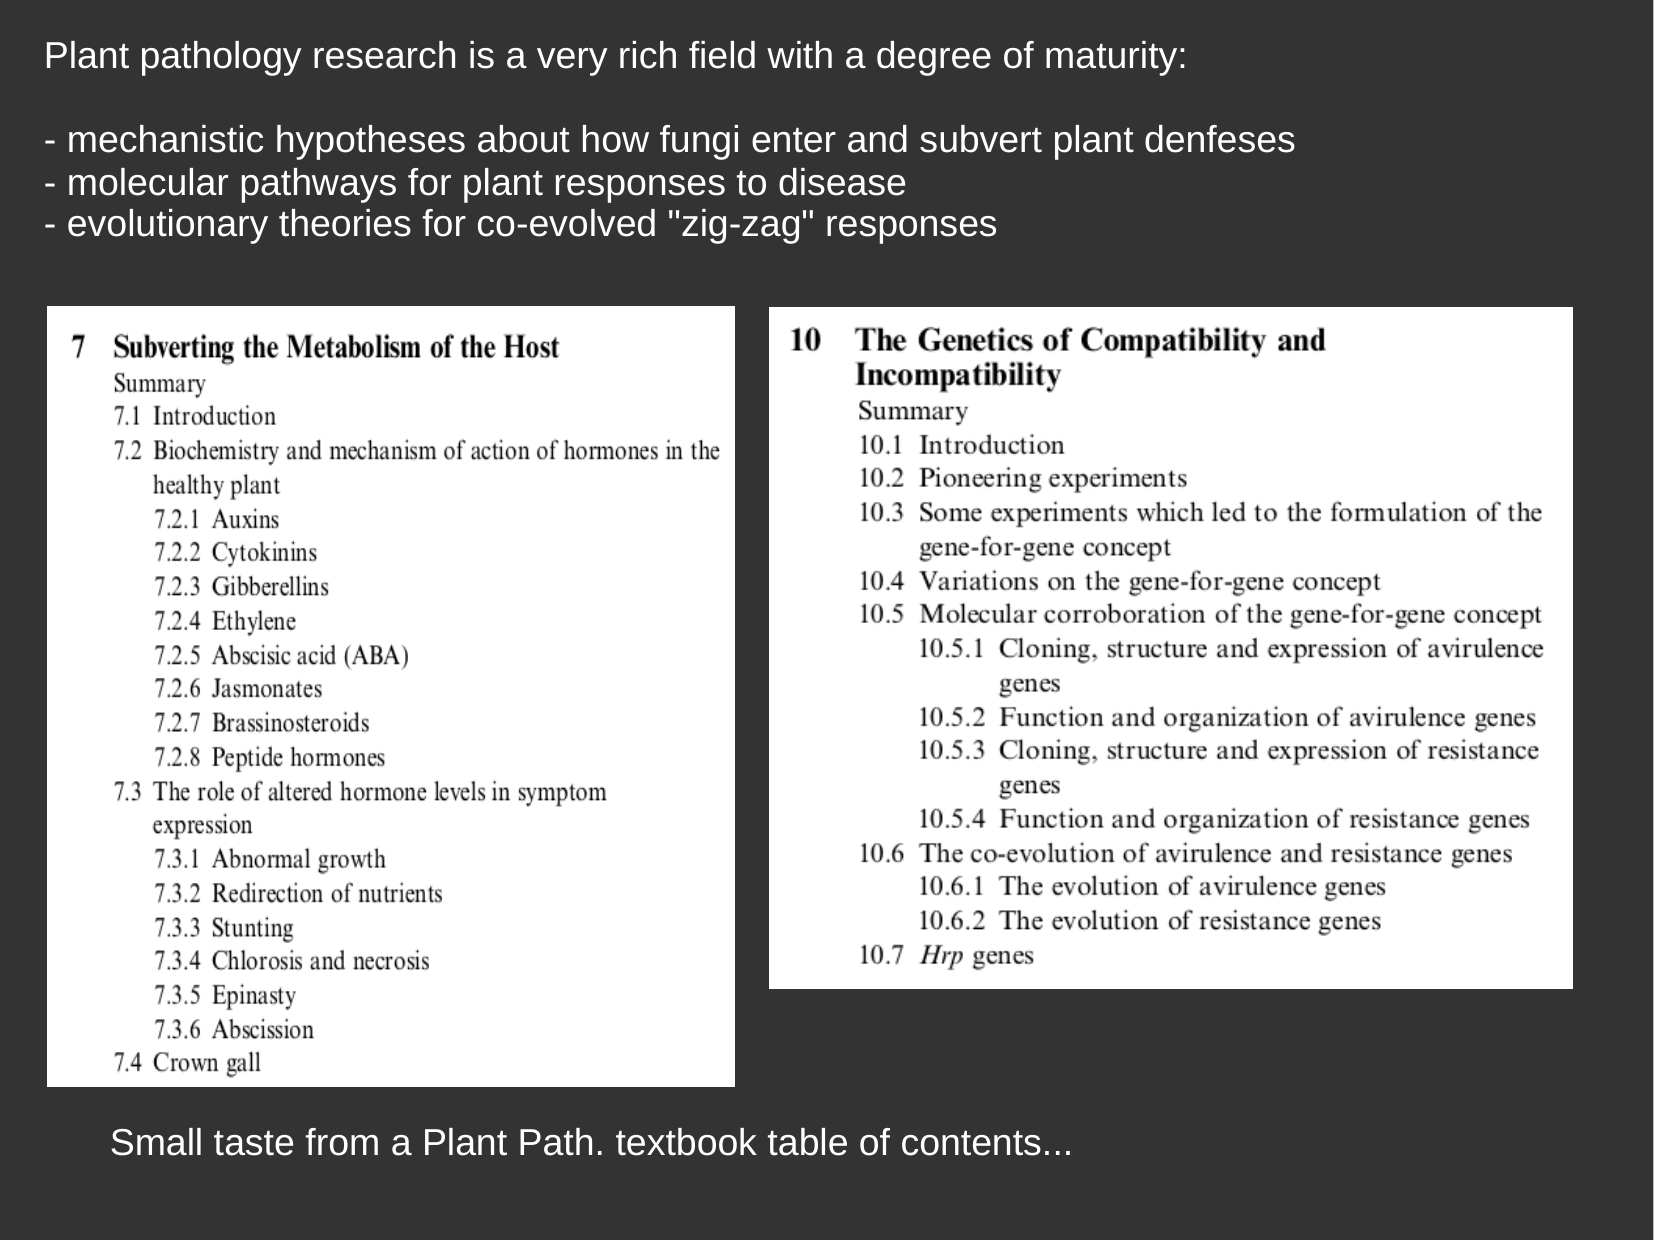

Plant pathology research is a very rich field with a degree of maturity:
- mechanistic hypotheses about how fungi enter and subvert plant denfeses
- molecular pathways for plant responses to disease
- evolutionary theories for co-evolved "zig-zag" responses
Small taste from a Plant Path. textbook table of contents...